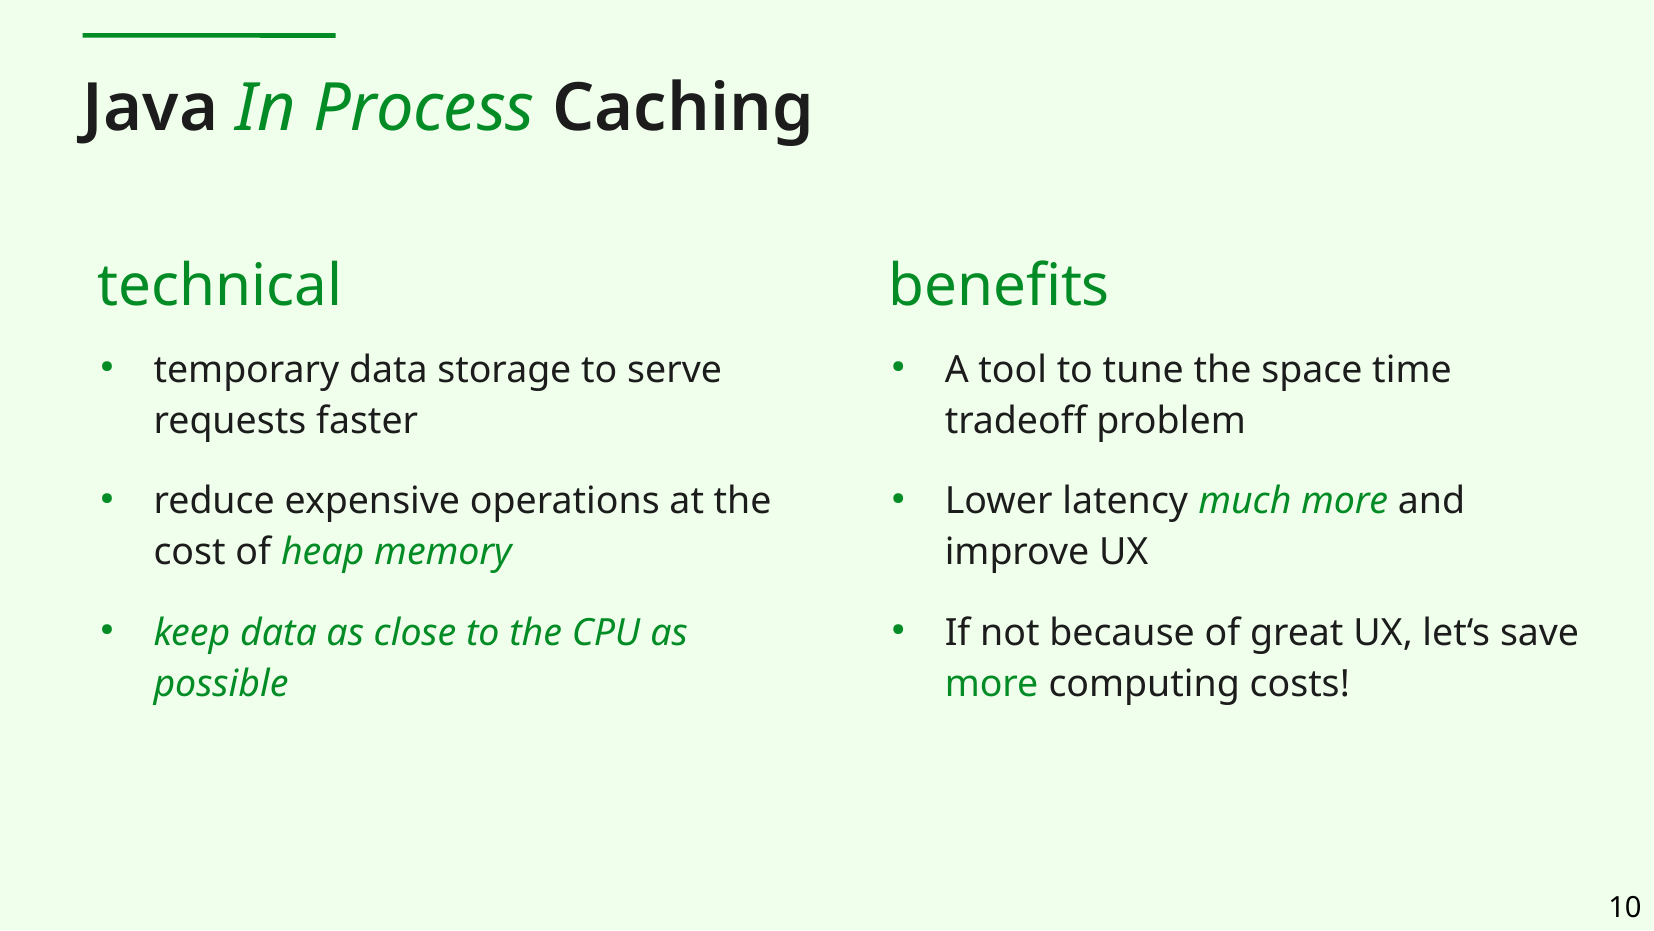

# Java In Process Caching
technical
benefits
temporary data storage to serve requests faster
reduce expensive operations at the cost of heap memory
keep data as close to the CPU as possible
A tool to tune the space time tradeoff problem
Lower latency much more and improve UX
If not because of great UX, let‘s save more computing costs!
10